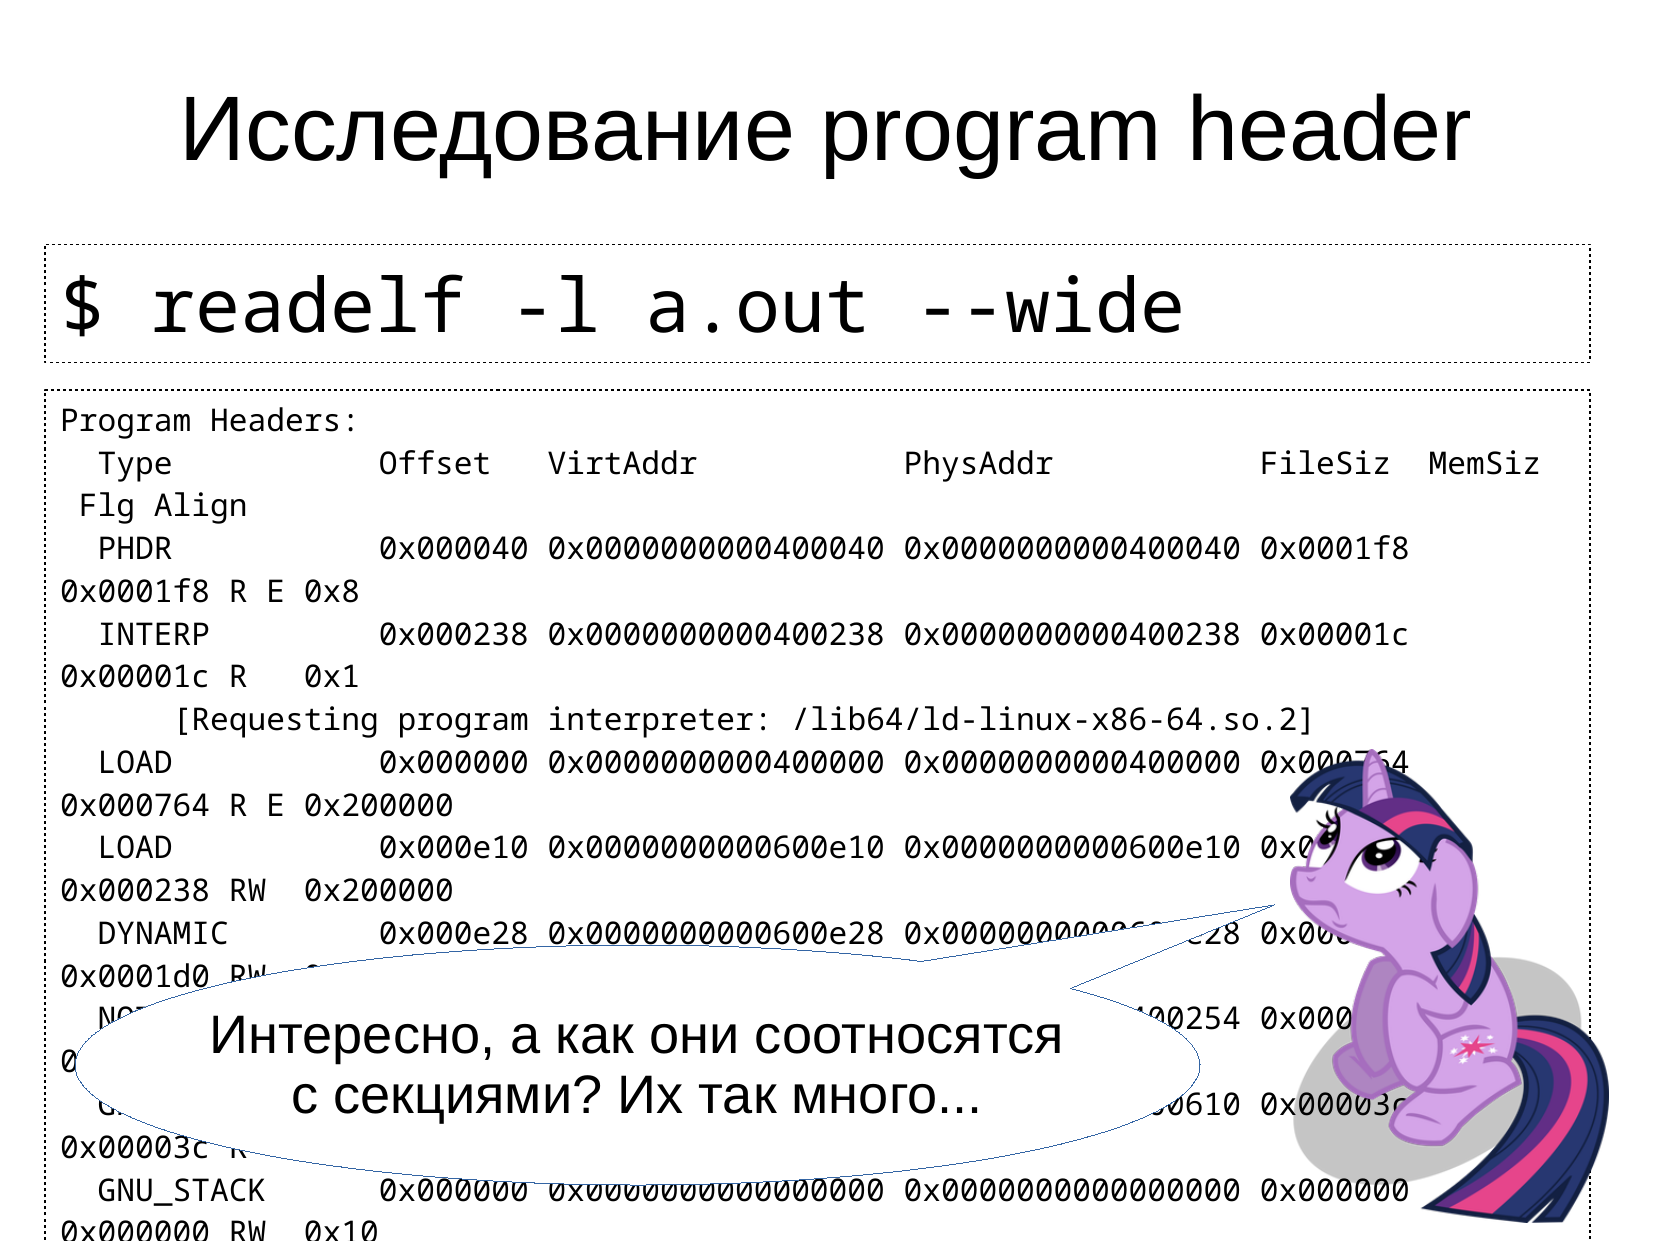

# Исследование program header
$ readelf -l a.out --wide
Program Headers:
 Type Offset VirtAddr PhysAddr FileSiz MemSiz Flg Align
 PHDR 0x000040 0x0000000000400040 0x0000000000400040 0x0001f8 0x0001f8 R E 0x8
 INTERP 0x000238 0x0000000000400238 0x0000000000400238 0x00001c 0x00001c R 0x1
 [Requesting program interpreter: /lib64/ld-linux-x86-64.so.2]
 LOAD 0x000000 0x0000000000400000 0x0000000000400000 0x000764 0x000764 R E 0x200000
 LOAD 0x000e10 0x0000000000600e10 0x0000000000600e10 0x000230 0x000238 RW 0x200000
 DYNAMIC 0x000e28 0x0000000000600e28 0x0000000000600e28 0x0001d0 0x0001d0 RW 0x8
 NOTE 0x000254 0x0000000000400254 0x0000000000400254 0x000044 0x000044 R 0x4
 GNU_EH_FRAME 0x000610 0x0000000000400610 0x0000000000400610 0x00003c 0x00003c R 0x4
 GNU_STACK 0x000000 0x0000000000000000 0x0000000000000000 0x000000 0x000000 RW 0x10
 GNU_RELRO 0x000e10 0x0000000000600e10 0x0000000000600e10 0x0001f0 0x0001f0 R 0x1
Интересно, а как они соотносятся
с секциями? Их так много...